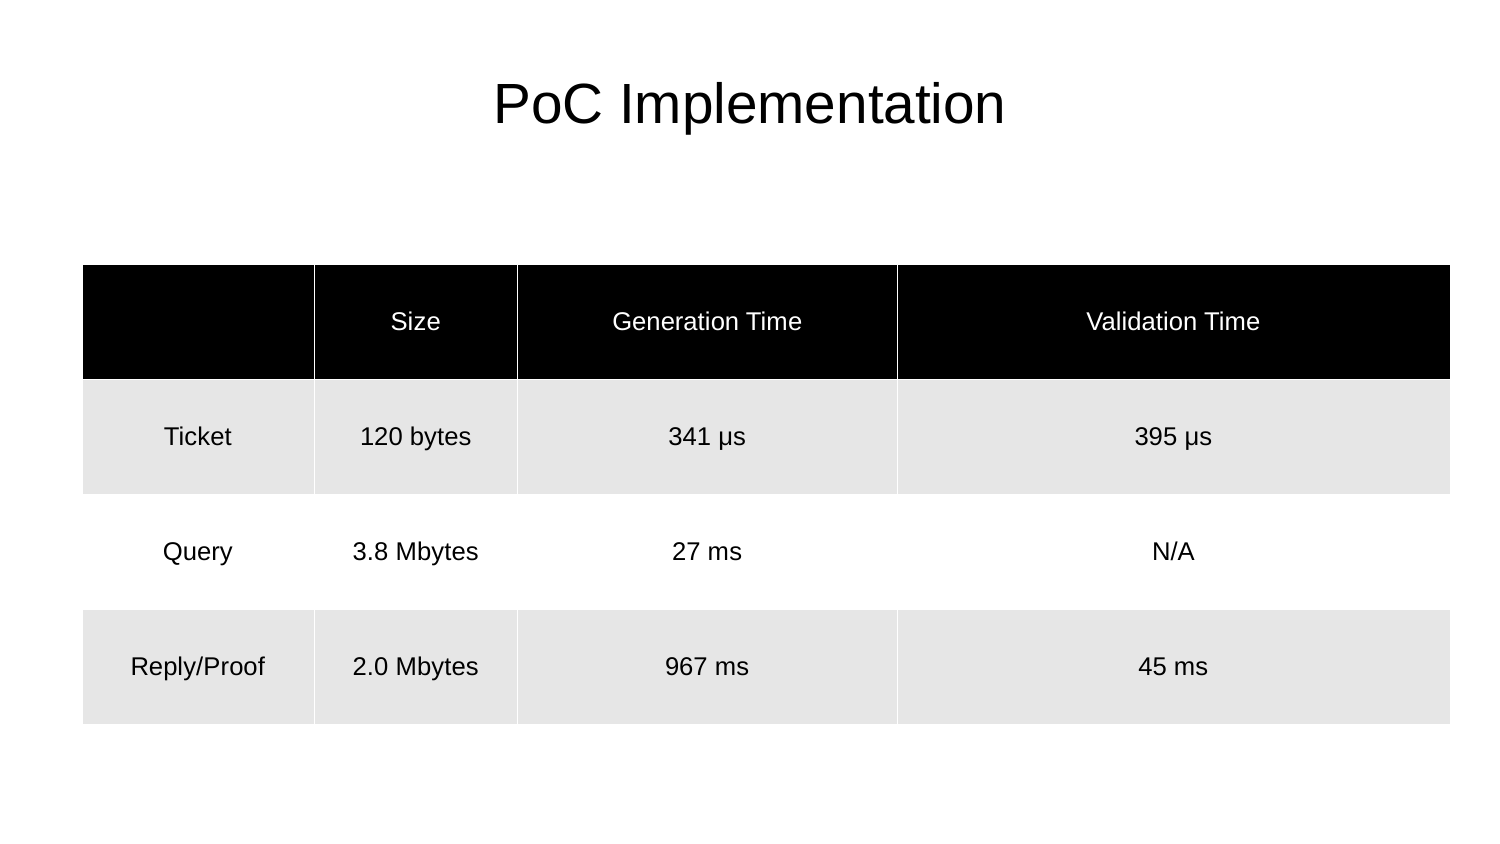

# PoC Implementation
| | Size | Generation Time | Validation Time |
| --- | --- | --- | --- |
| Ticket | 120 bytes | 341 μs | 395 μs |
| Query | 3.8 Mbytes | 27 ms | N/A |
| Reply/Proof | 2.0 Mbytes | 967 ms | 45 ms |